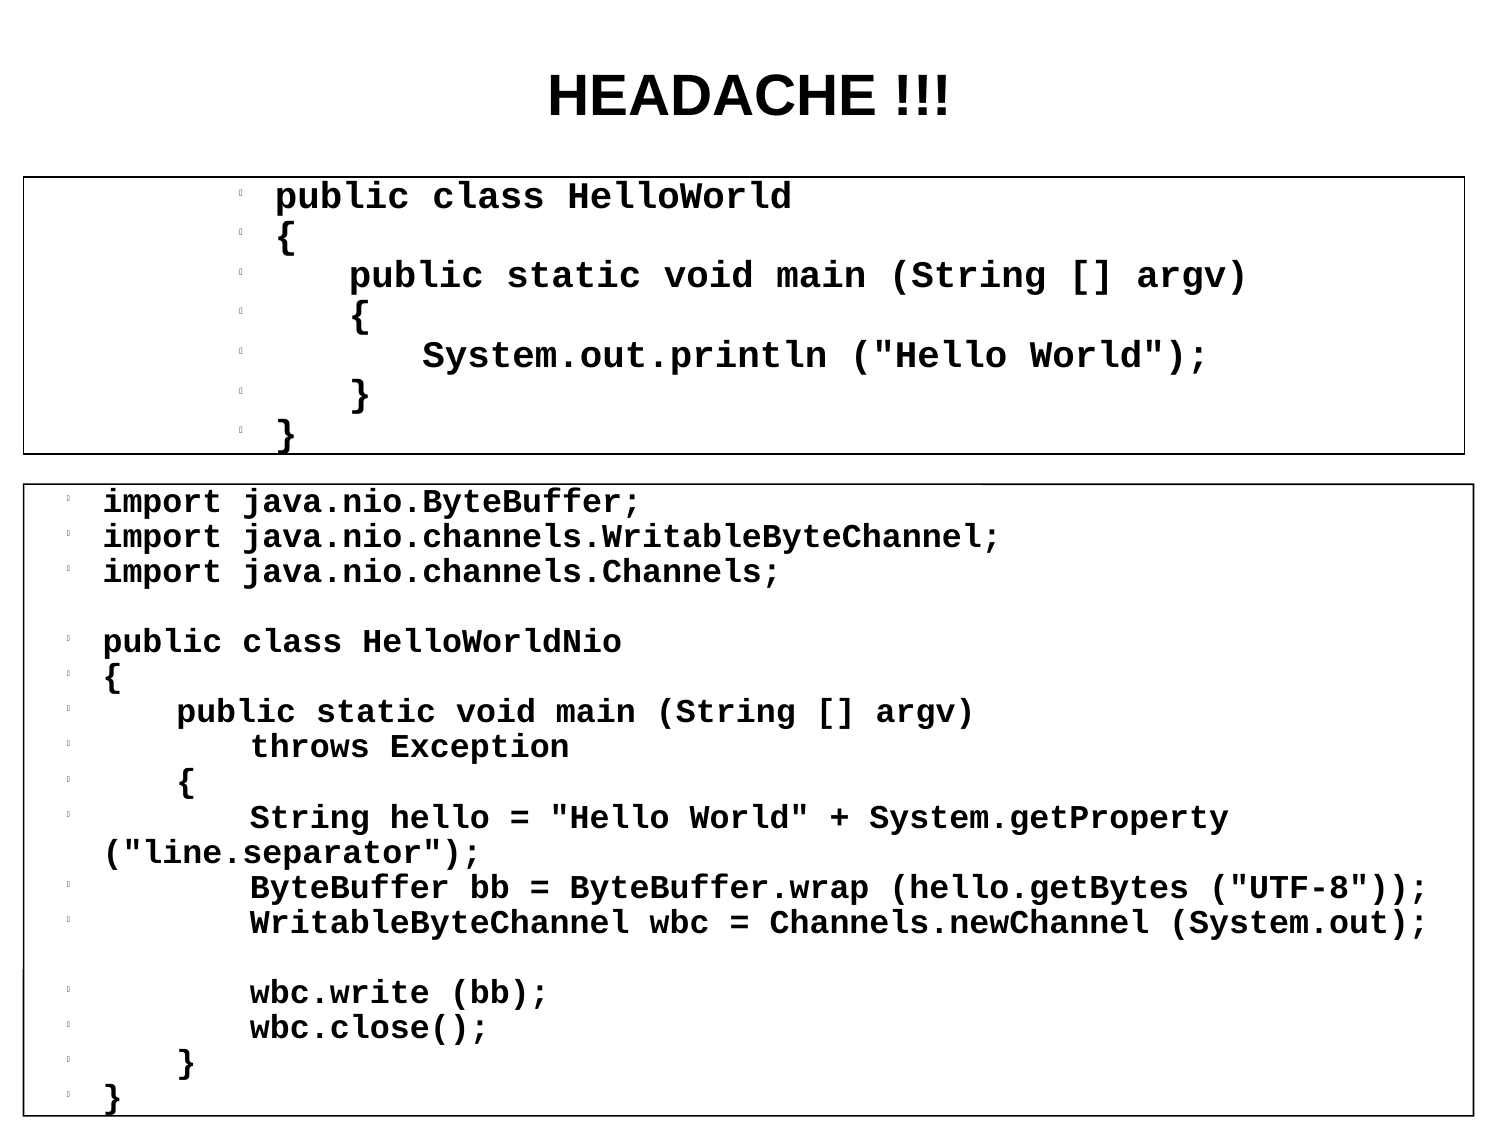

HEADACHE !!!
public class HelloWorld
{
	public static void main (String [] argv)
	{
		System.out.println ("Hello World");
	}
}
import java.nio.ByteBuffer;
import java.nio.channels.WritableByteChannel;
import java.nio.channels.Channels;
public class HelloWorldNio
{
	public static void main (String [] argv)
		throws Exception
	{
		String hello = "Hello World" + System.getProperty ("line.separator");
		ByteBuffer bb = ByteBuffer.wrap (hello.getBytes ("UTF-8"));
		WritableByteChannel wbc = Channels.newChannel (System.out);
		wbc.write (bb);
		wbc.close();
	}
}